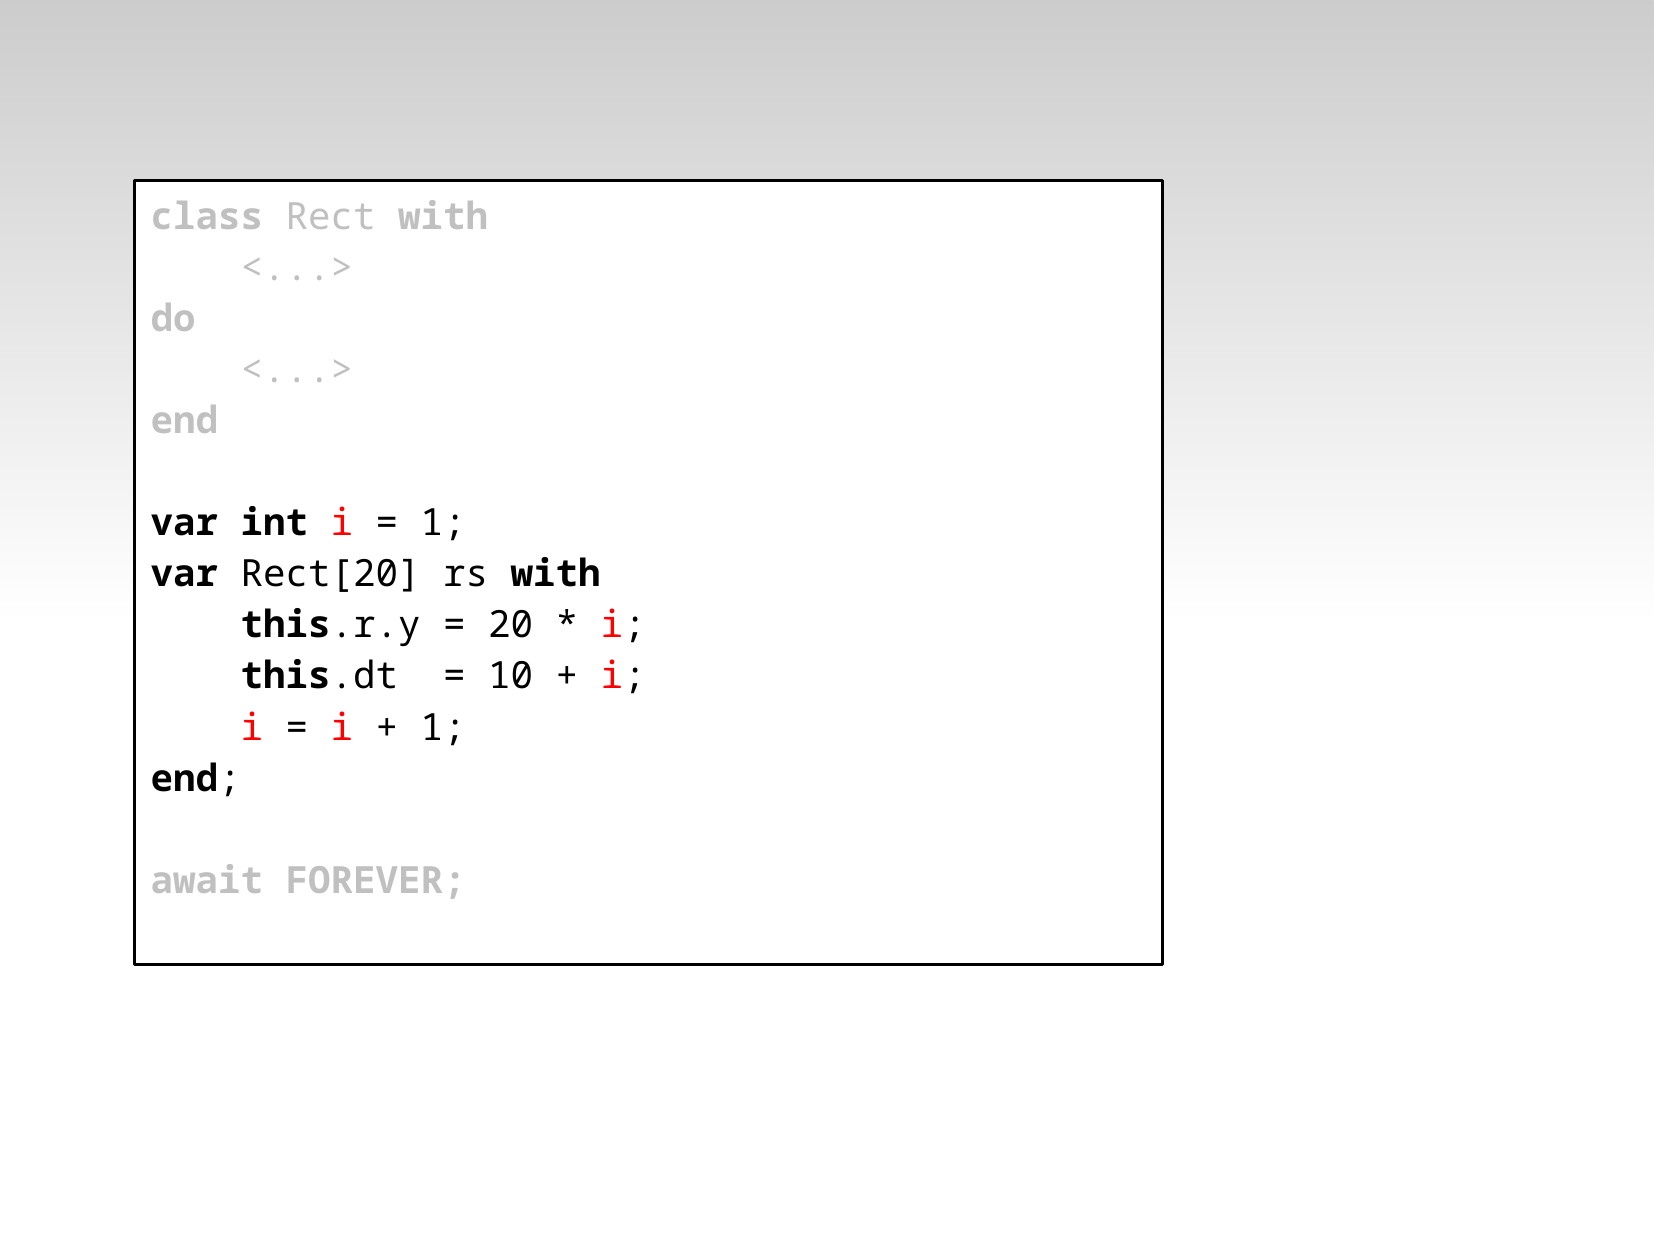

class Rect with
 <...>
do
 <...>
end
var int i = 1;
var Rect[20] rs with
 this.r.y = 20 * i;
 this.dt = 10 + i;
 i = i + 1;
end;
await FOREVER;